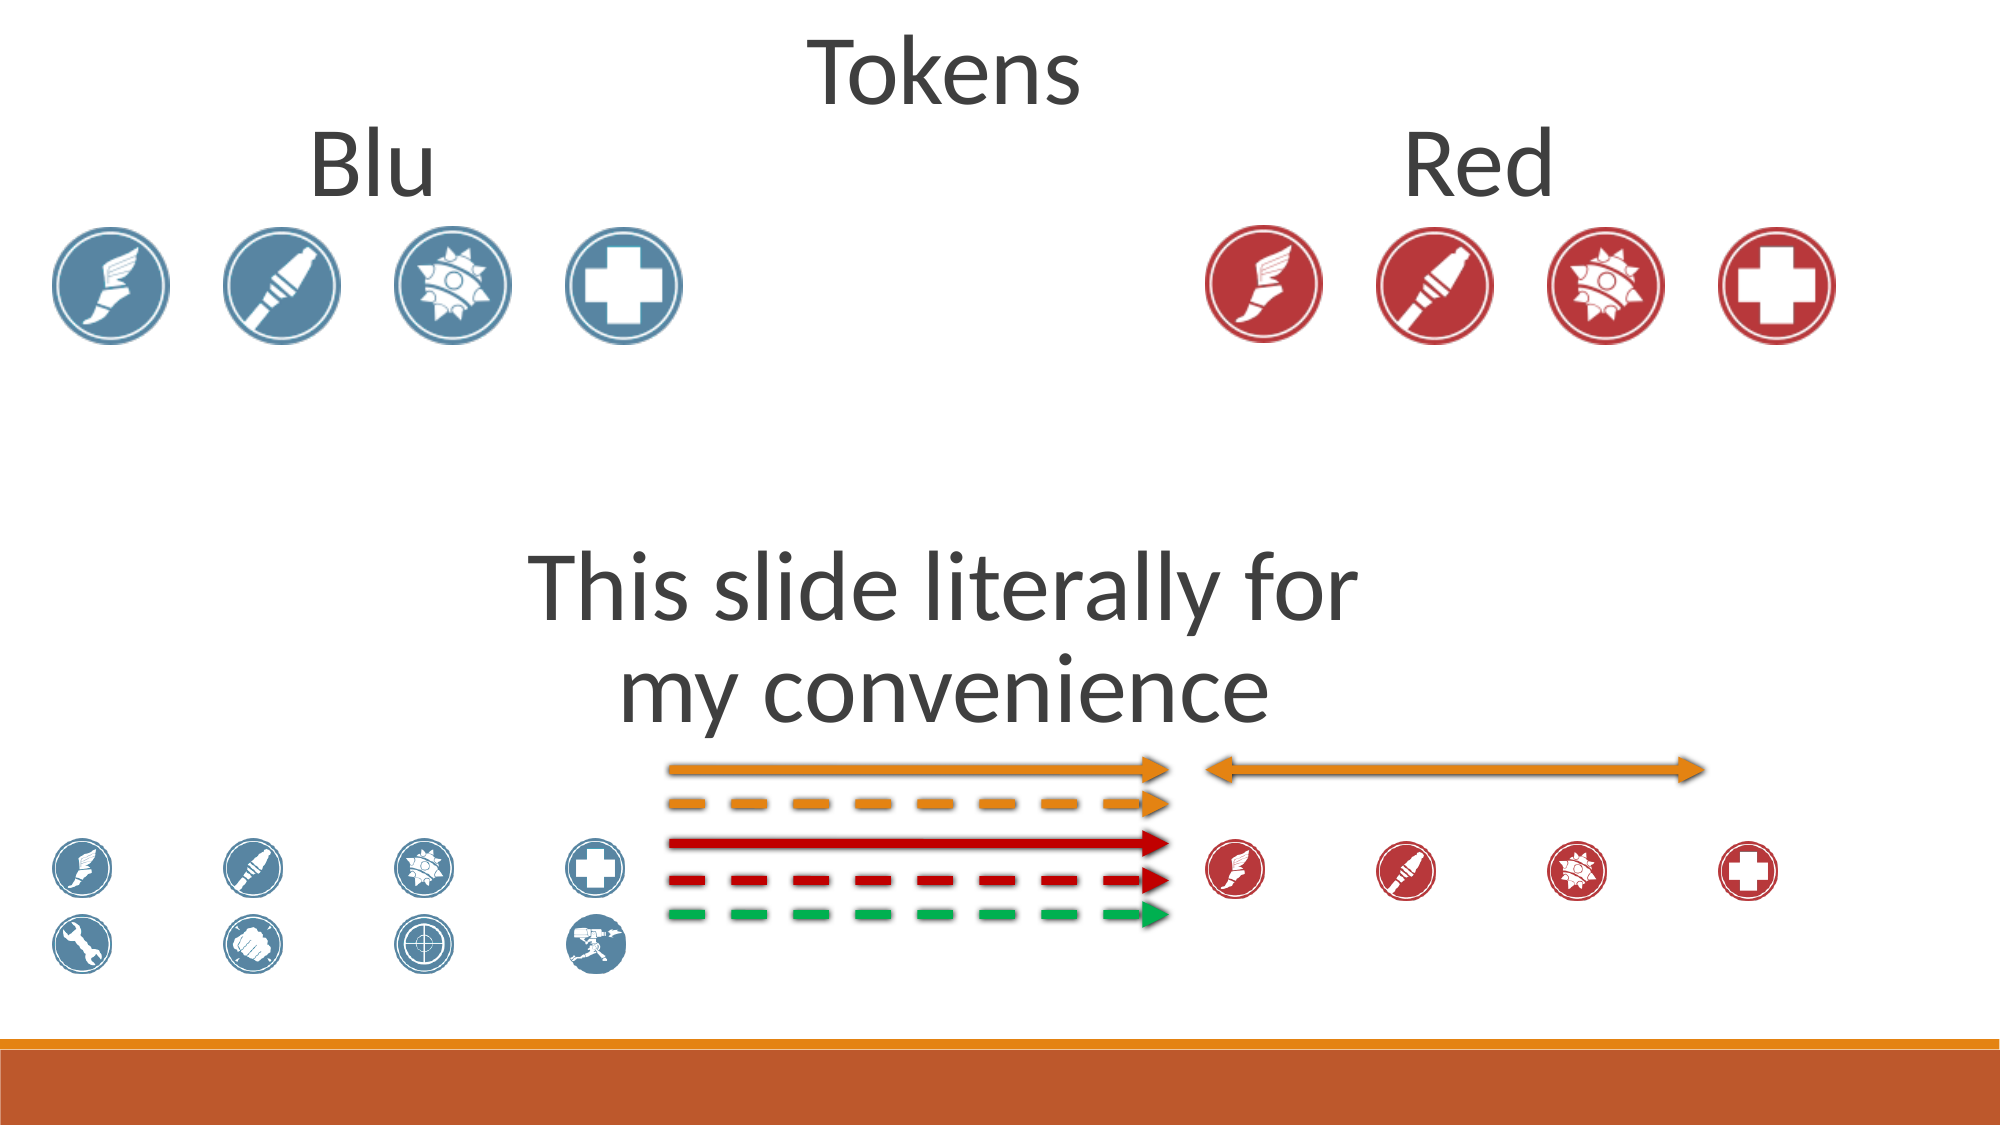

Tokens
Blu
Red
This slide literally for my convenience